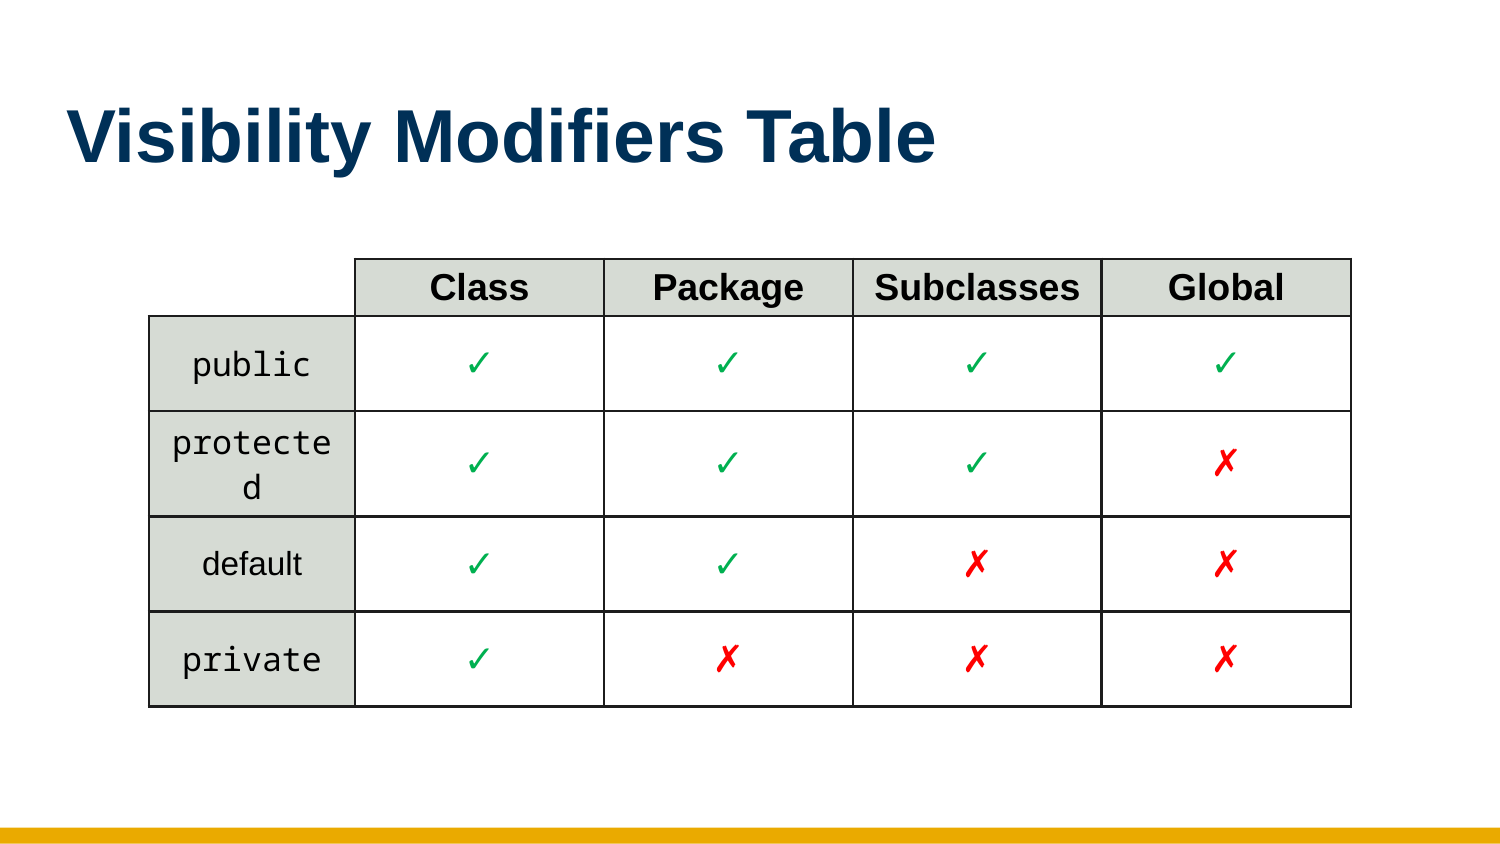

# Visibility Modifiers Table
| | Class | Package | Subclasses | Global |
| --- | --- | --- | --- | --- |
| public | ✓ | ✓ | ✓ | ✓ |
| protected | ✓ | ✓ | ✓ | ✗ |
| default | ✓ | ✓ | ✗ | ✗ |
| private | ✓ | ✗ | ✗ | ✗ |